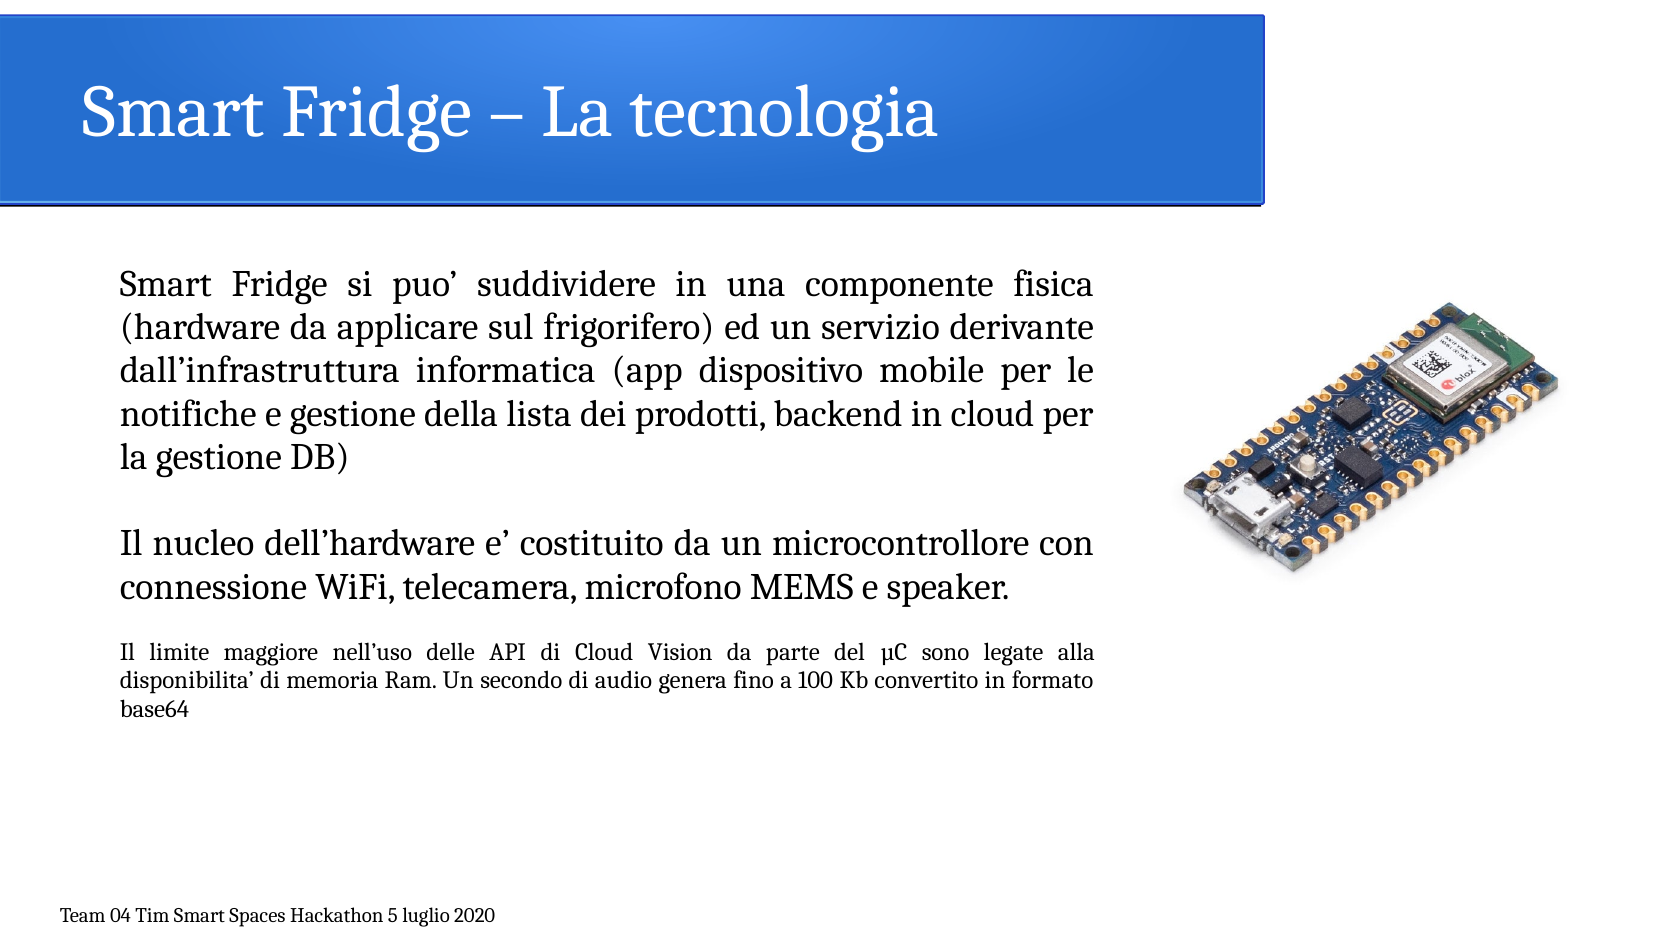

# Smart Fridge – La tecnologia
Smart Fridge si puo’ suddividere in una componente fisica (hardware da applicare sul frigorifero) ed un servizio derivante dall’infrastruttura informatica (app dispositivo mobile per le notifiche e gestione della lista dei prodotti, backend in cloud per la gestione DB)
Il nucleo dell’hardware e’ costituito da un microcontrollore con connessione WiFi, telecamera, microfono MEMS e speaker.
Il limite maggiore nell’uso delle API di Cloud Vision da parte del µC sono legate alla disponibilita’ di memoria Ram. Un secondo di audio genera fino a 100 Kb convertito in formato base64
Team 04 Tim Smart Spaces Hackathon 5 luglio 2020